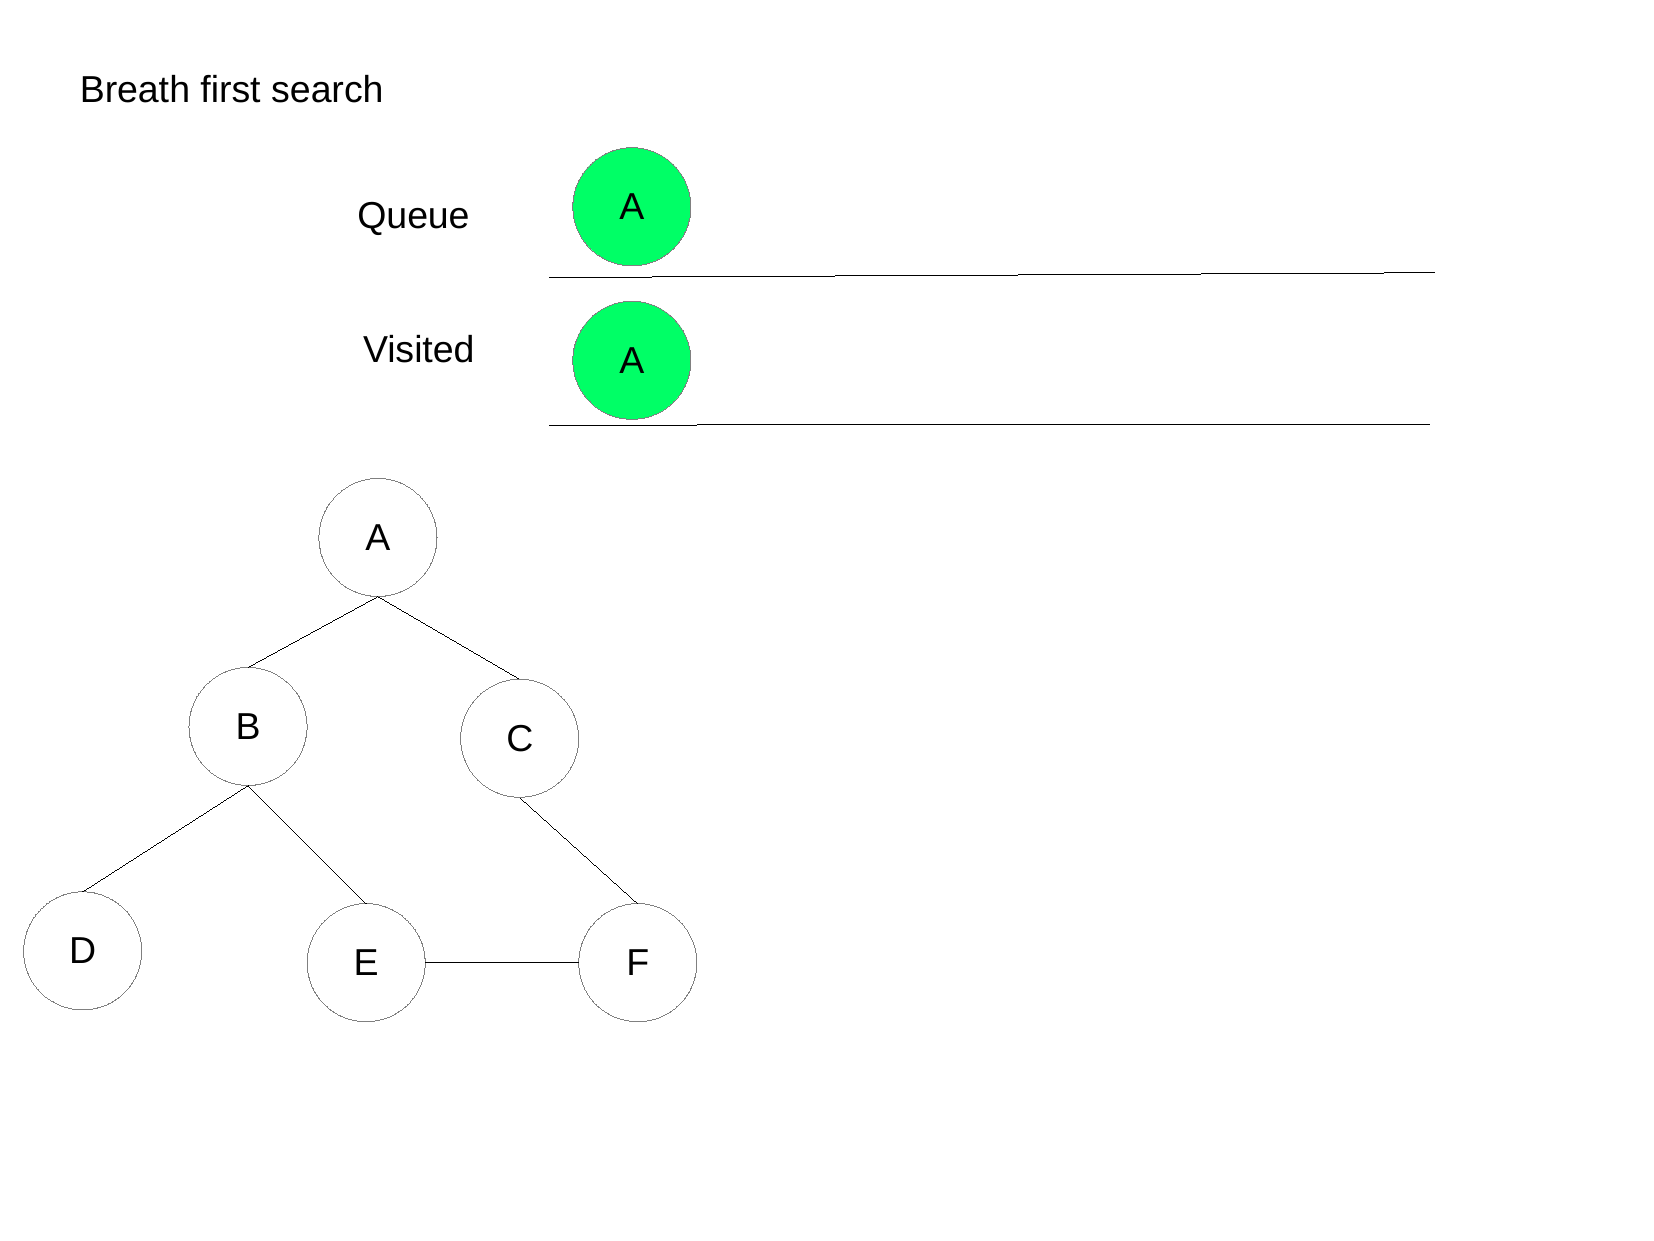

Breath first search
A
Queue
A
Visited
A
B
C
C
D
E
F